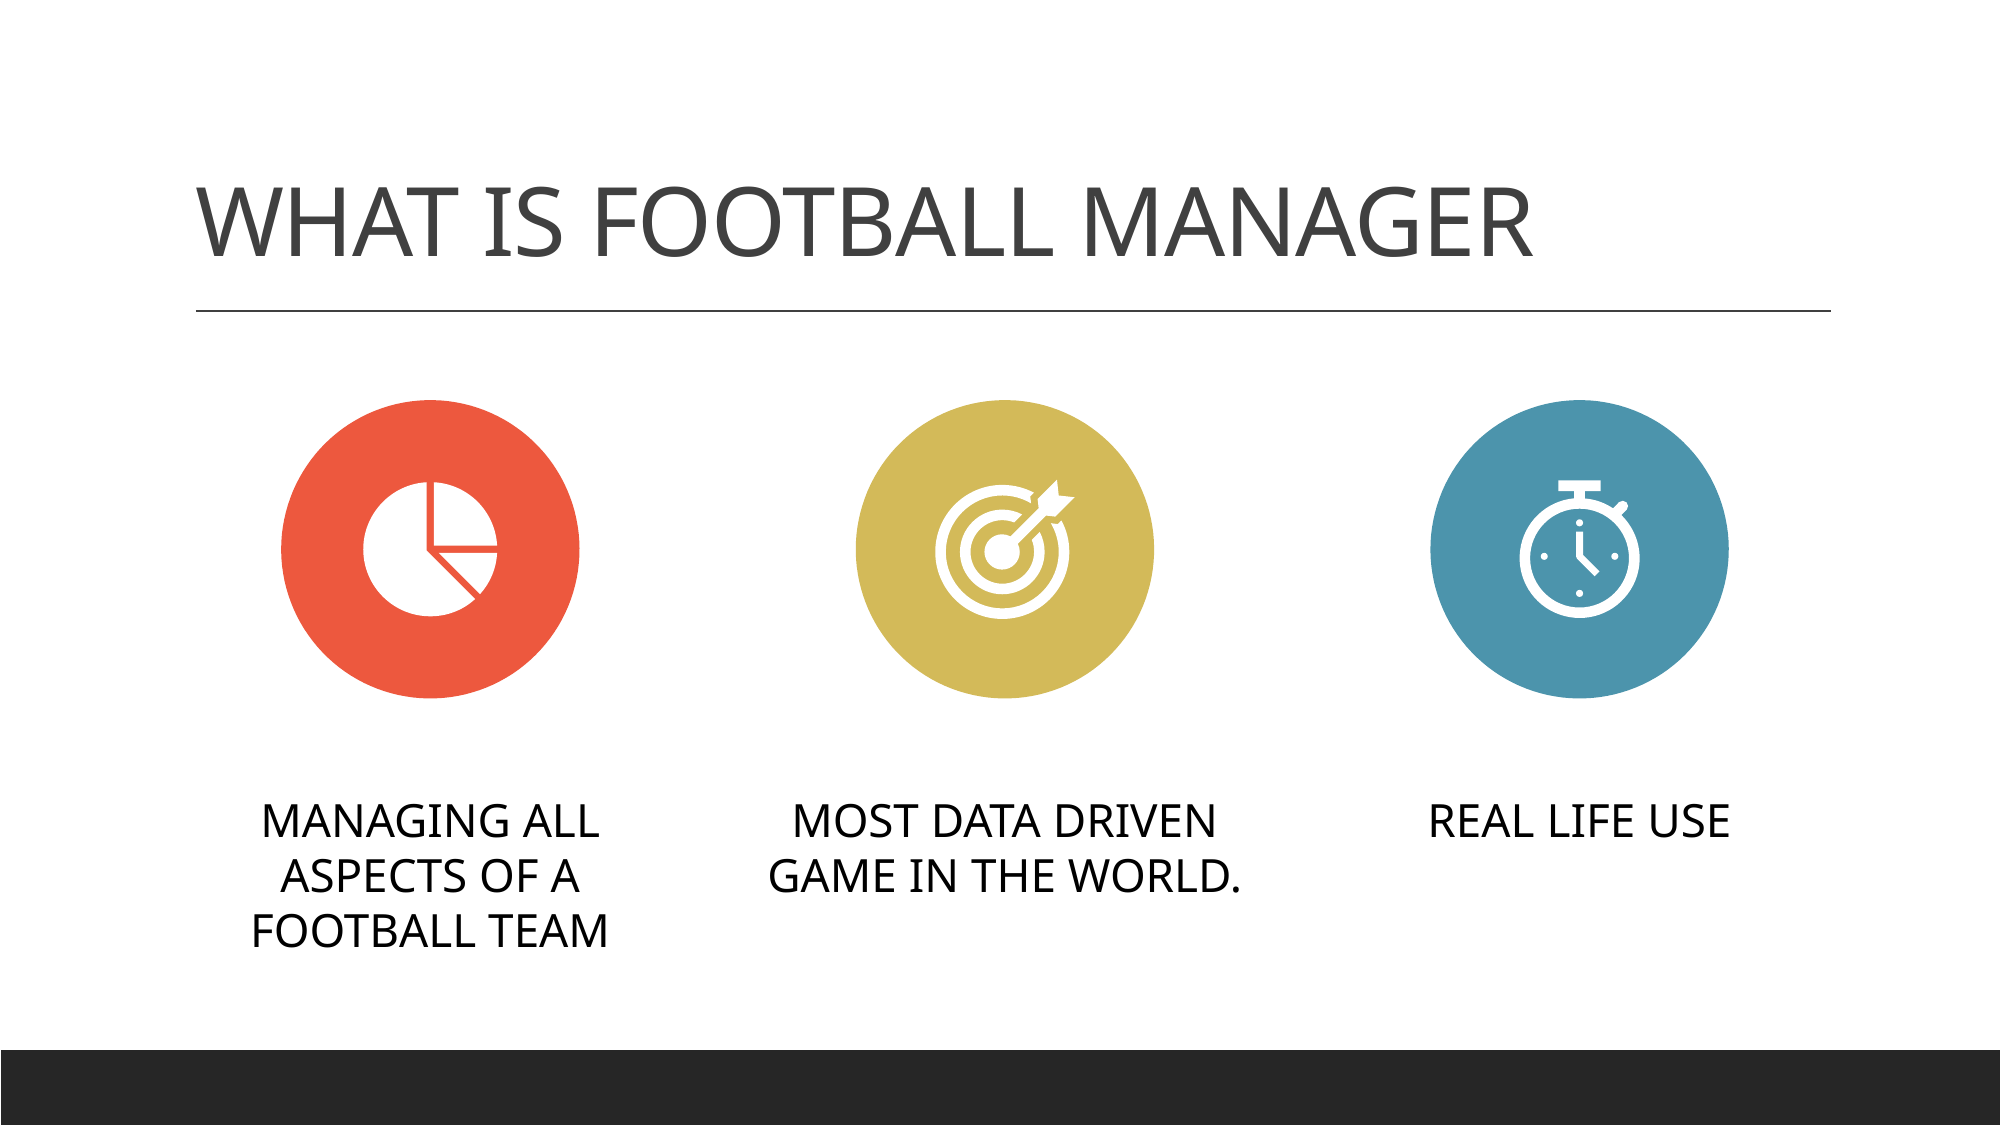

# WHAT IS FOOTBALL MANAGER
MANAGING ALL ASPECTS OF A FOOTBALL TEAM
MOST DATA DRIVEN GAME IN THE WORLD.
REAL LIFE USE